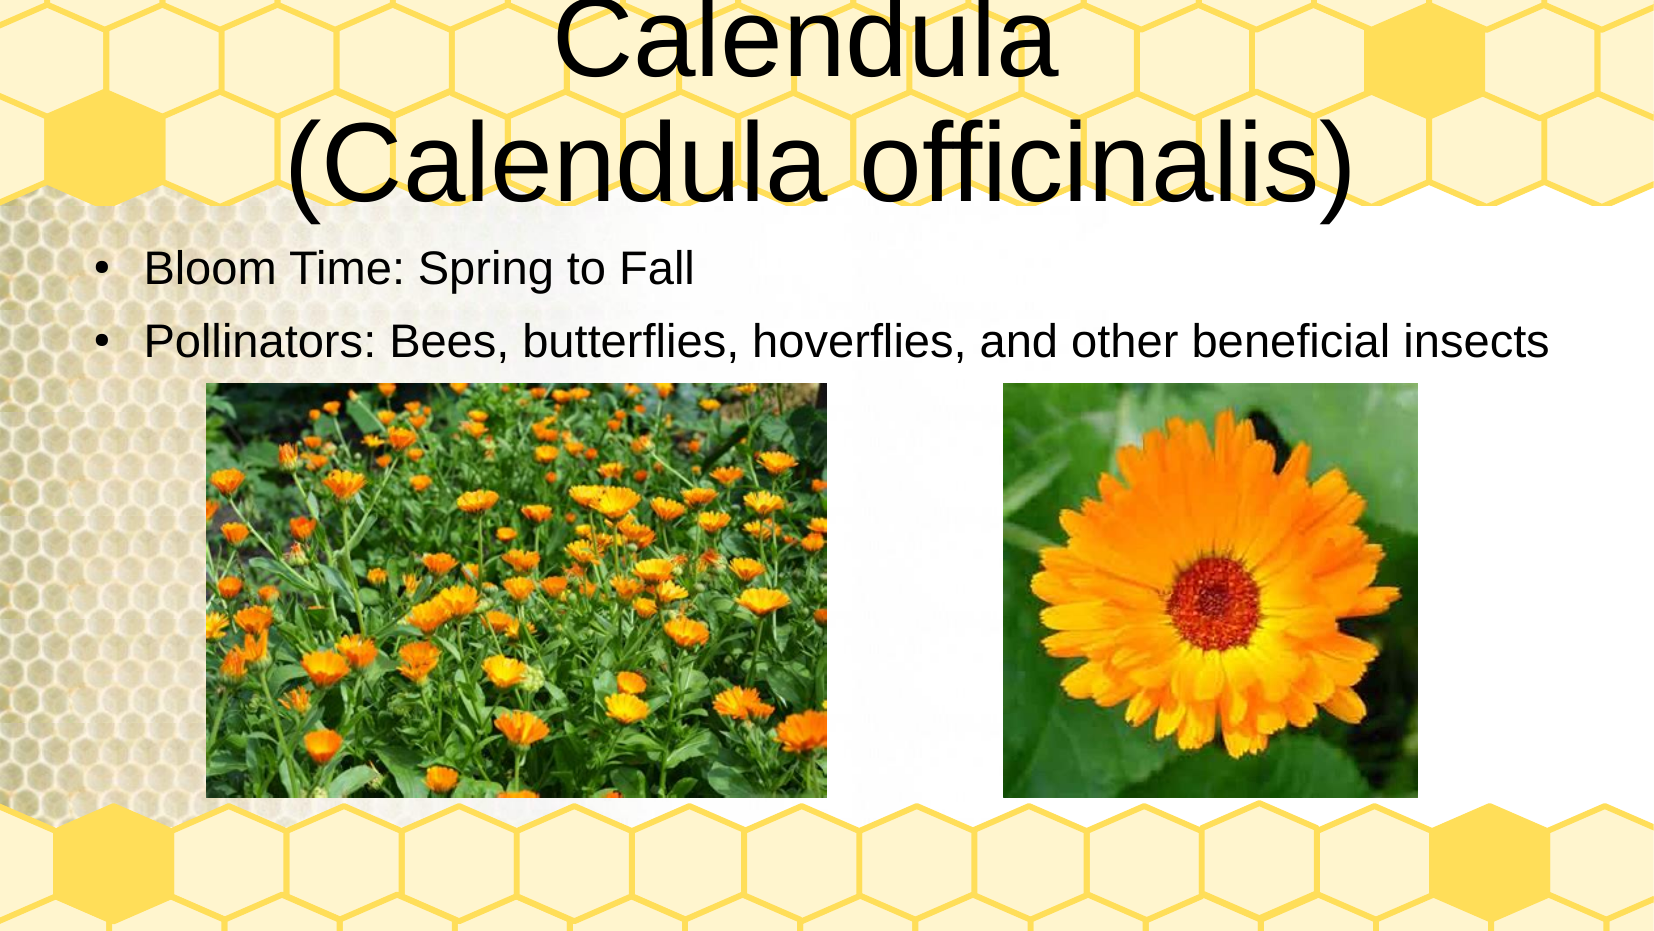

# Calendula (Calendula officinalis)
Bloom Time: Spring to Fall
Pollinators: Bees, butterflies, hoverflies, and other beneficial insects